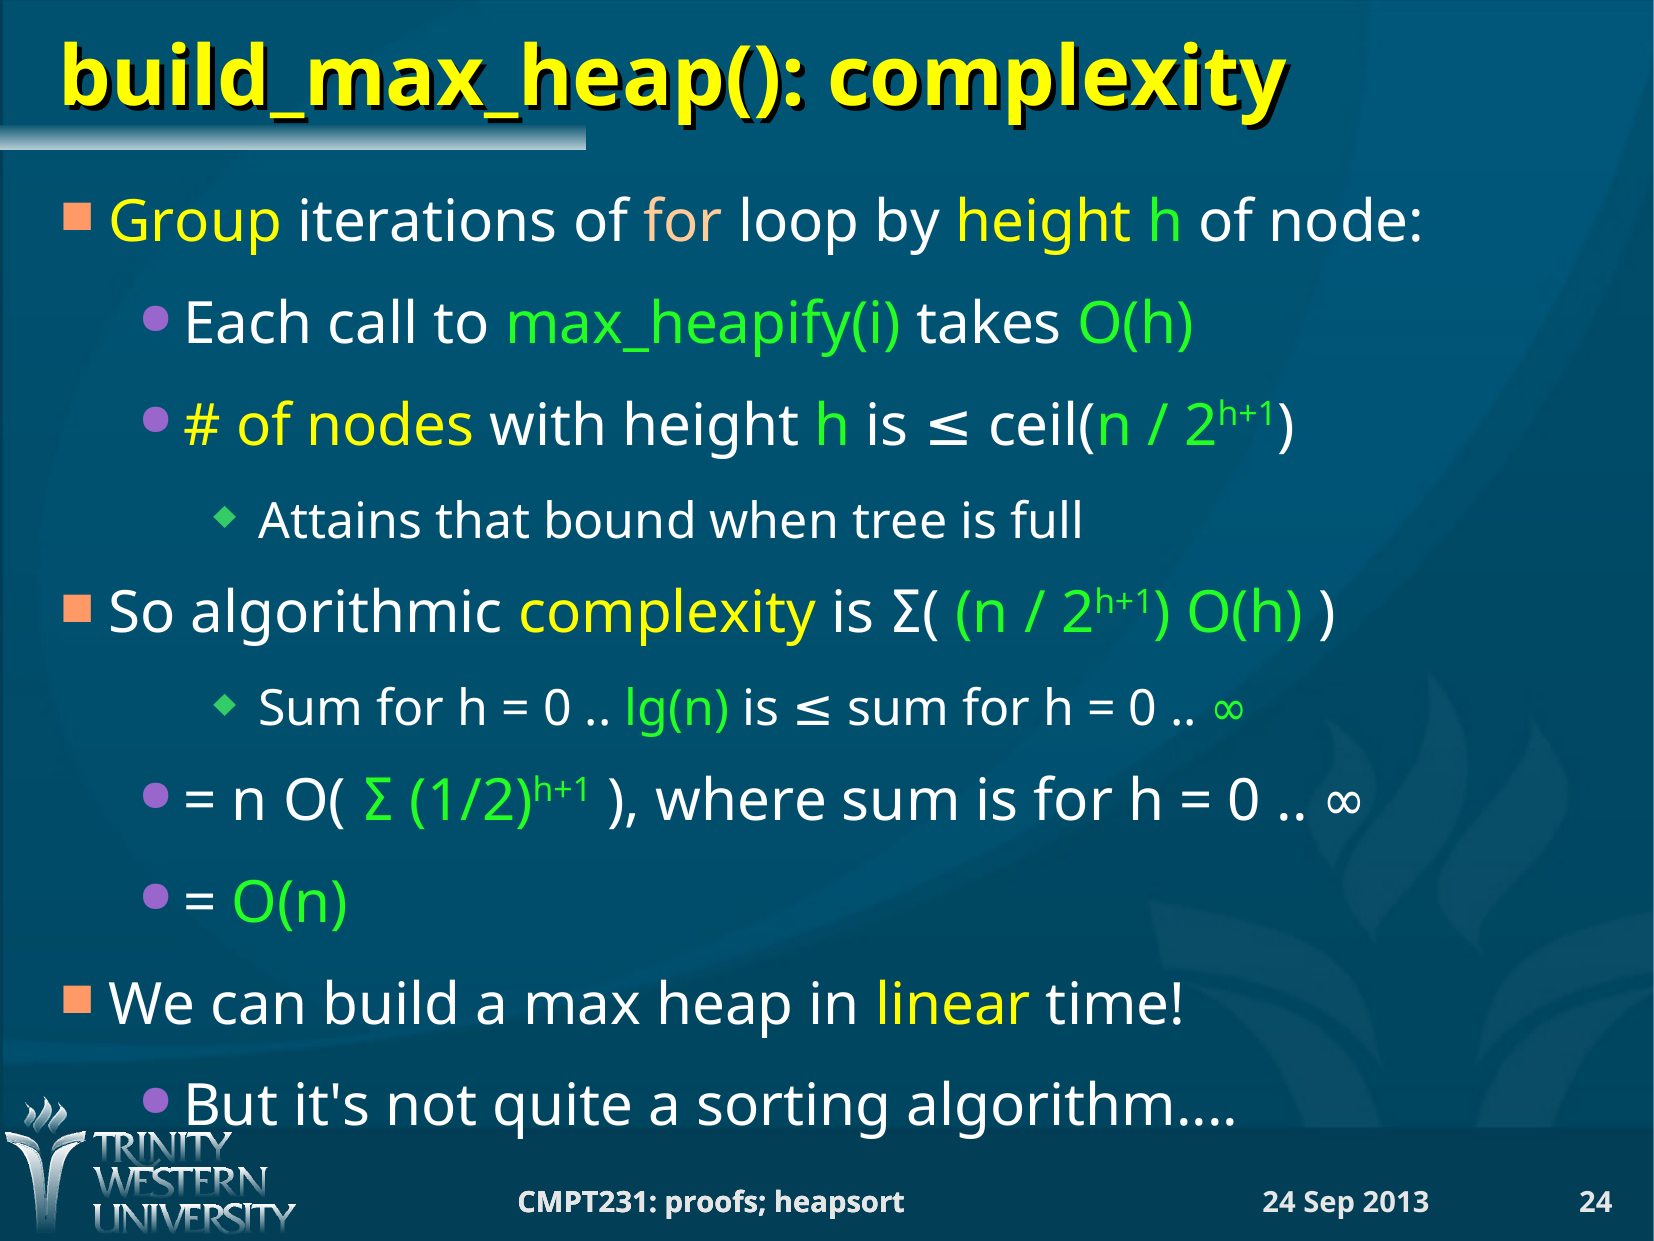

# build_max_heap(): complexity
Group iterations of for loop by height h of node:
Each call to max_heapify(i) takes O(h)
# of nodes with height h is ≤ ceil(n / 2h+1)
Attains that bound when tree is full
So algorithmic complexity is Σ( (n / 2h+1) O(h) )
Sum for h = 0 .. lg(n) is ≤ sum for h = 0 .. ∞
= n O( Σ (1/2)h+1 ), where sum is for h = 0 .. ∞
= O(n)
We can build a max heap in linear time!
But it's not quite a sorting algorithm....
CMPT231: proofs; heapsort
24 Sep 2013
24